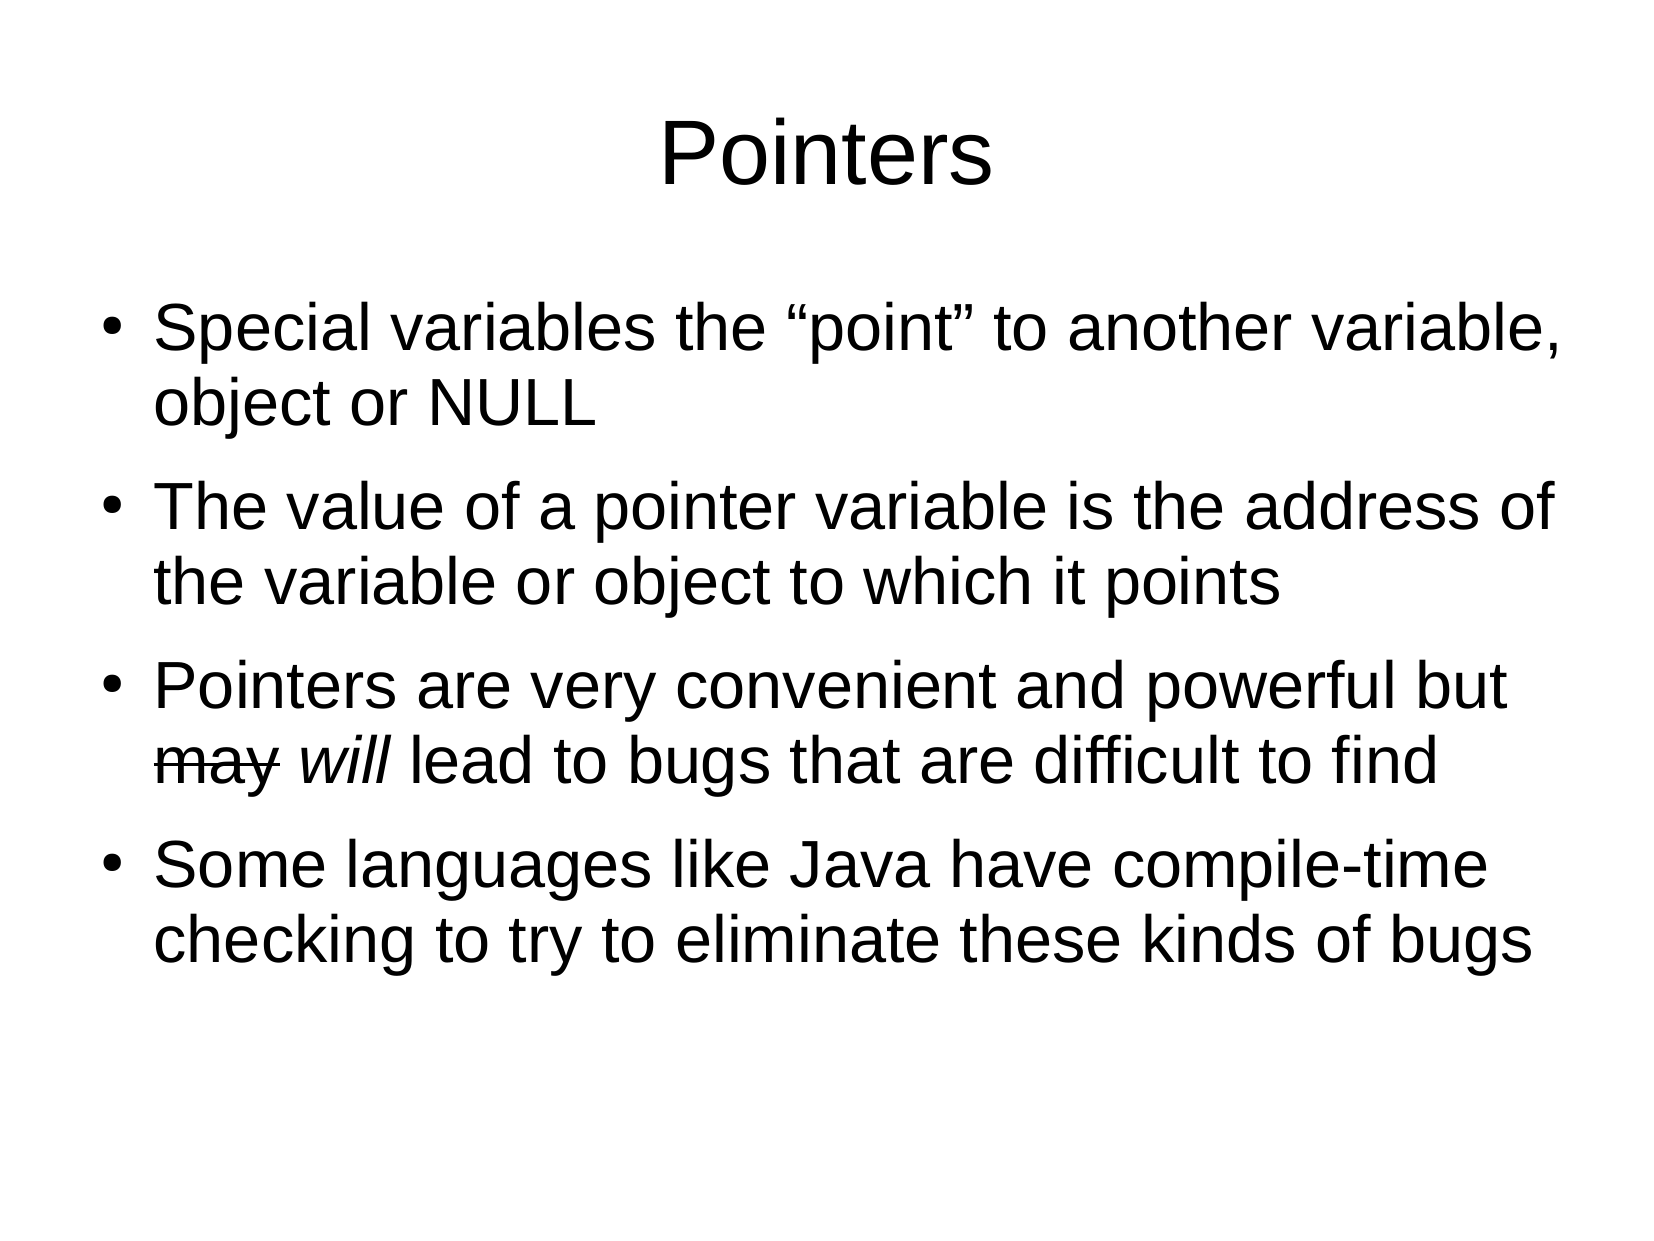

# Pointers
Special variables the “point” to another variable, object or NULL
The value of a pointer variable is the address of the variable or object to which it points
Pointers are very convenient and powerful but may will lead to bugs that are difficult to find
Some languages like Java have compile-time checking to try to eliminate these kinds of bugs